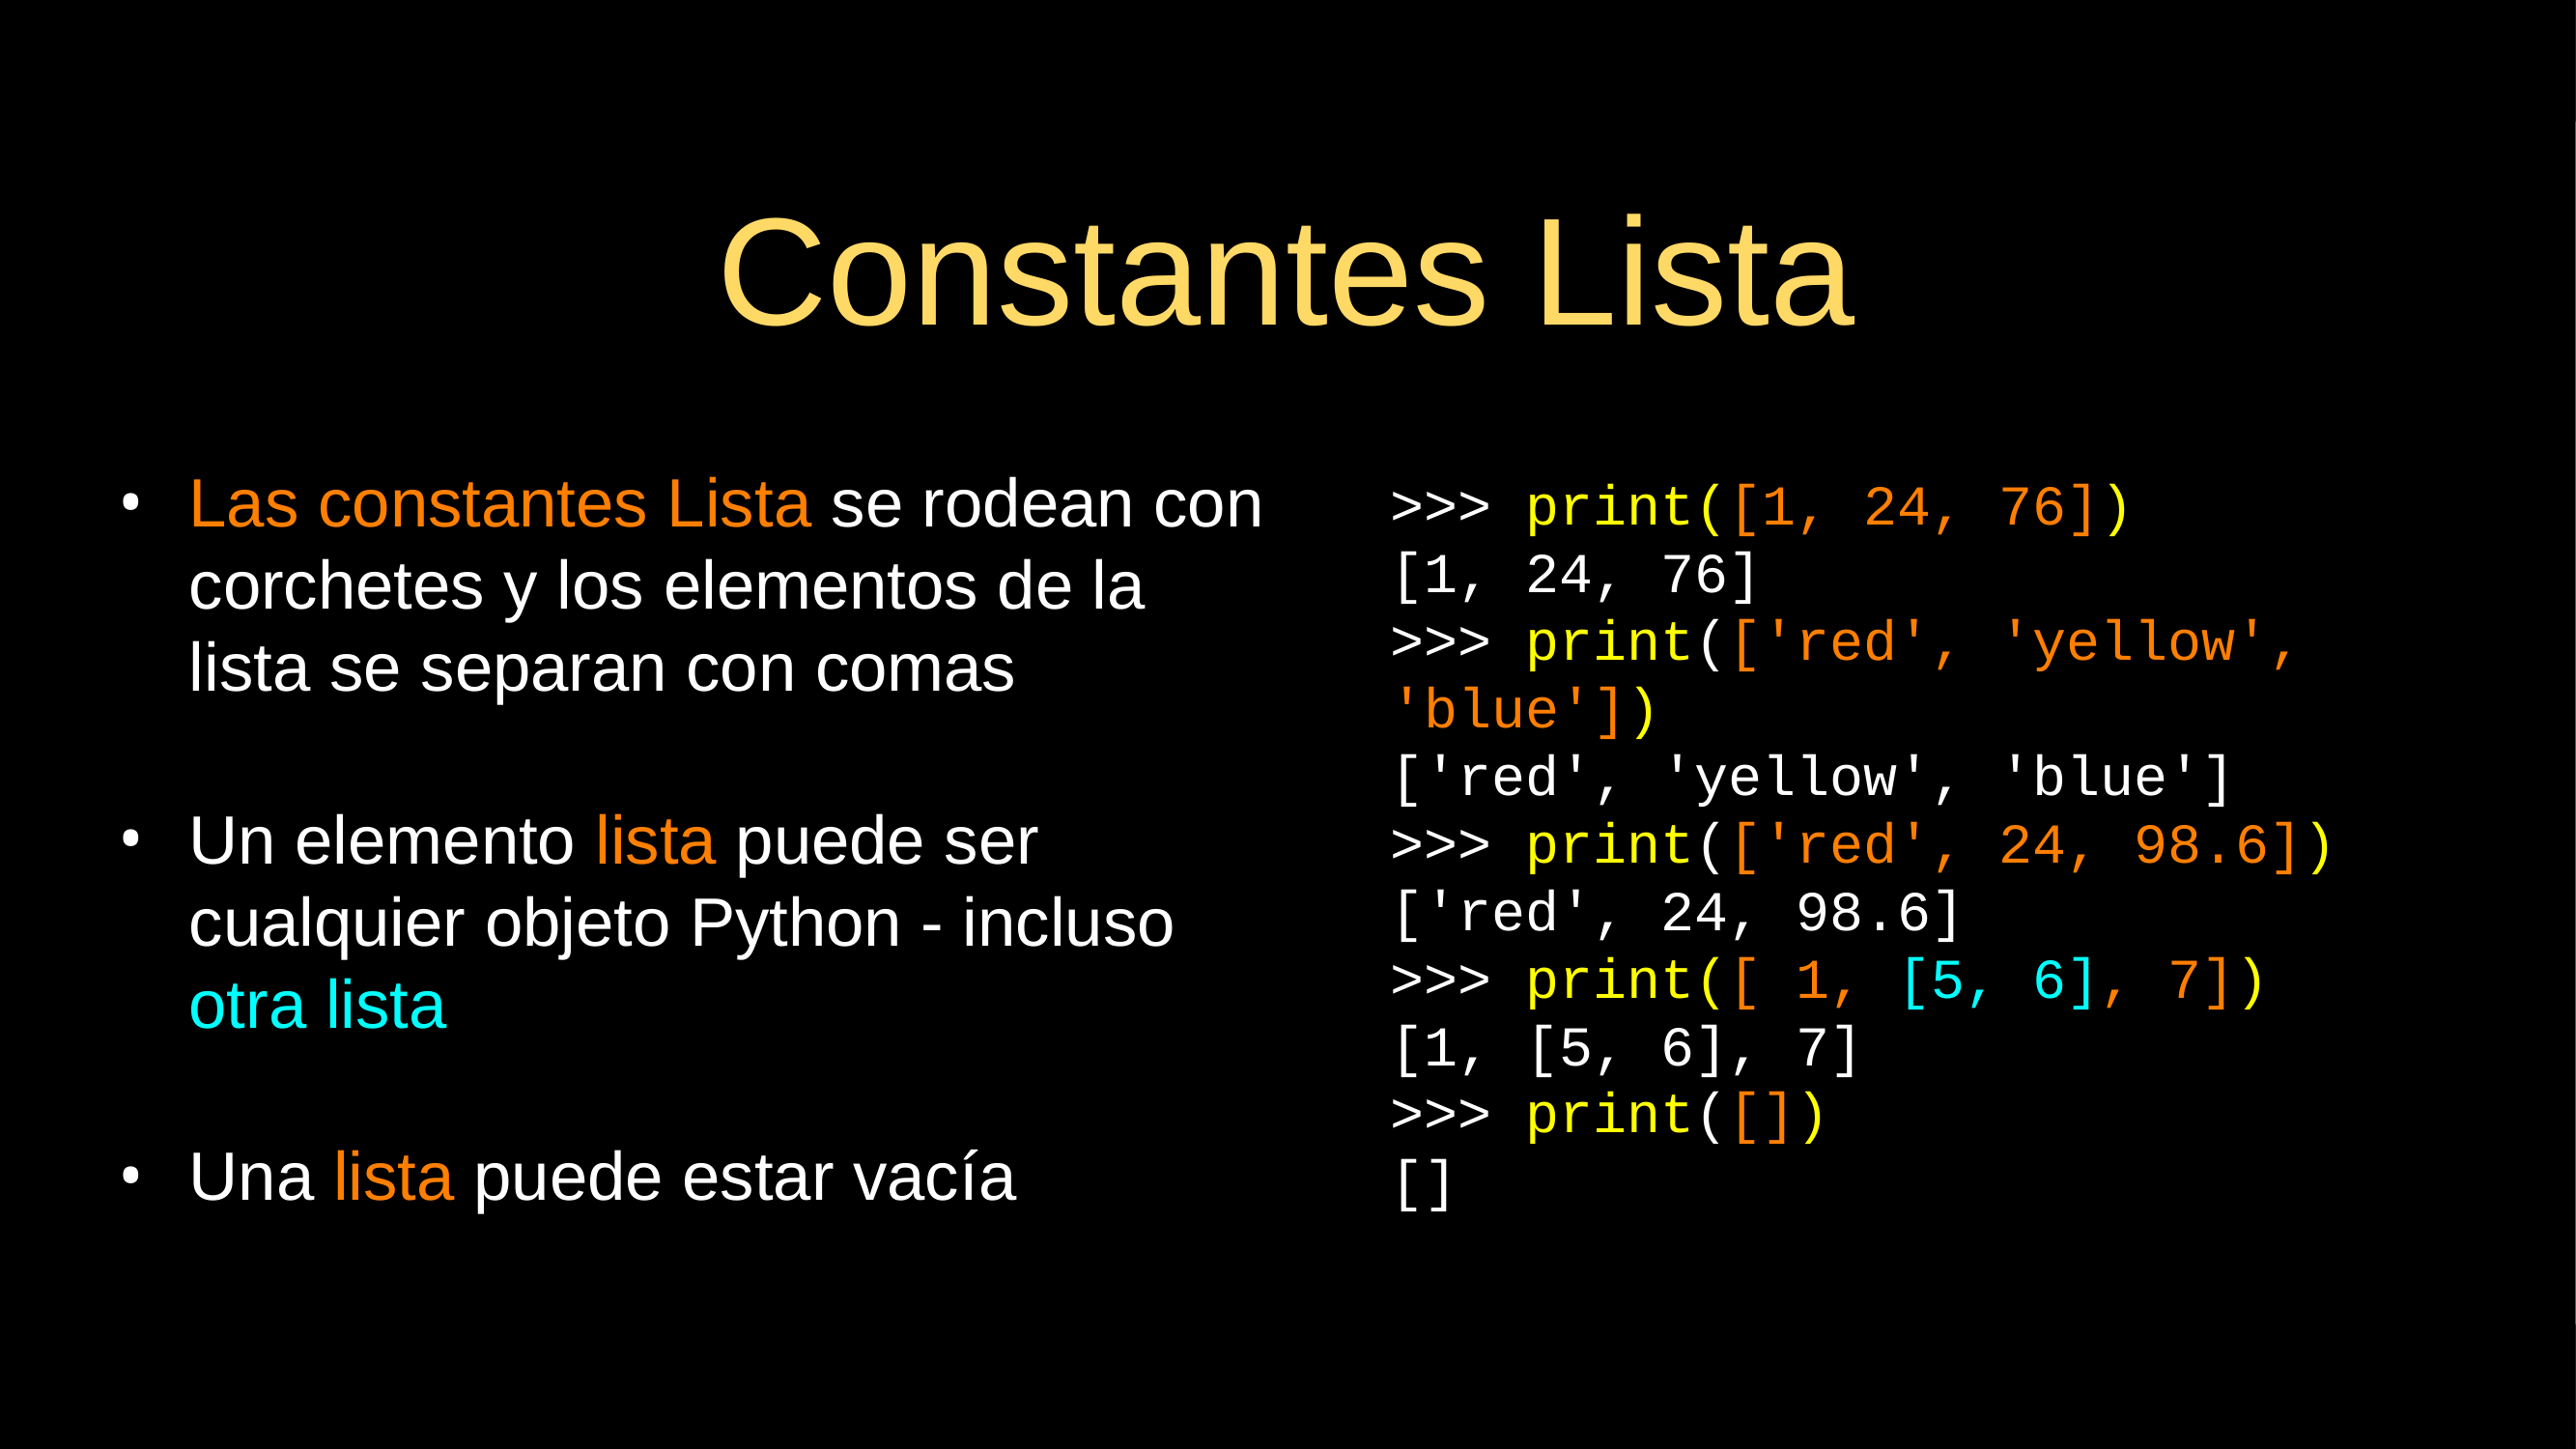

# Constantes Lista
>>> print([1, 24, 76])
[1, 24, 76]
>>> print(['red', 'yellow', 'blue'])
['red', 'yellow', 'blue']
>>> print(['red', 24, 98.6])
['red', 24, 98.6]
>>> print([ 1, [5, 6], 7])
[1, [5, 6], 7]
>>> print([])
[]
Las constantes Lista se rodean con corchetes y los elementos de la lista se separan con comas
Un elemento lista puede ser cualquier objeto Python - incluso otra lista
Una lista puede estar vacía